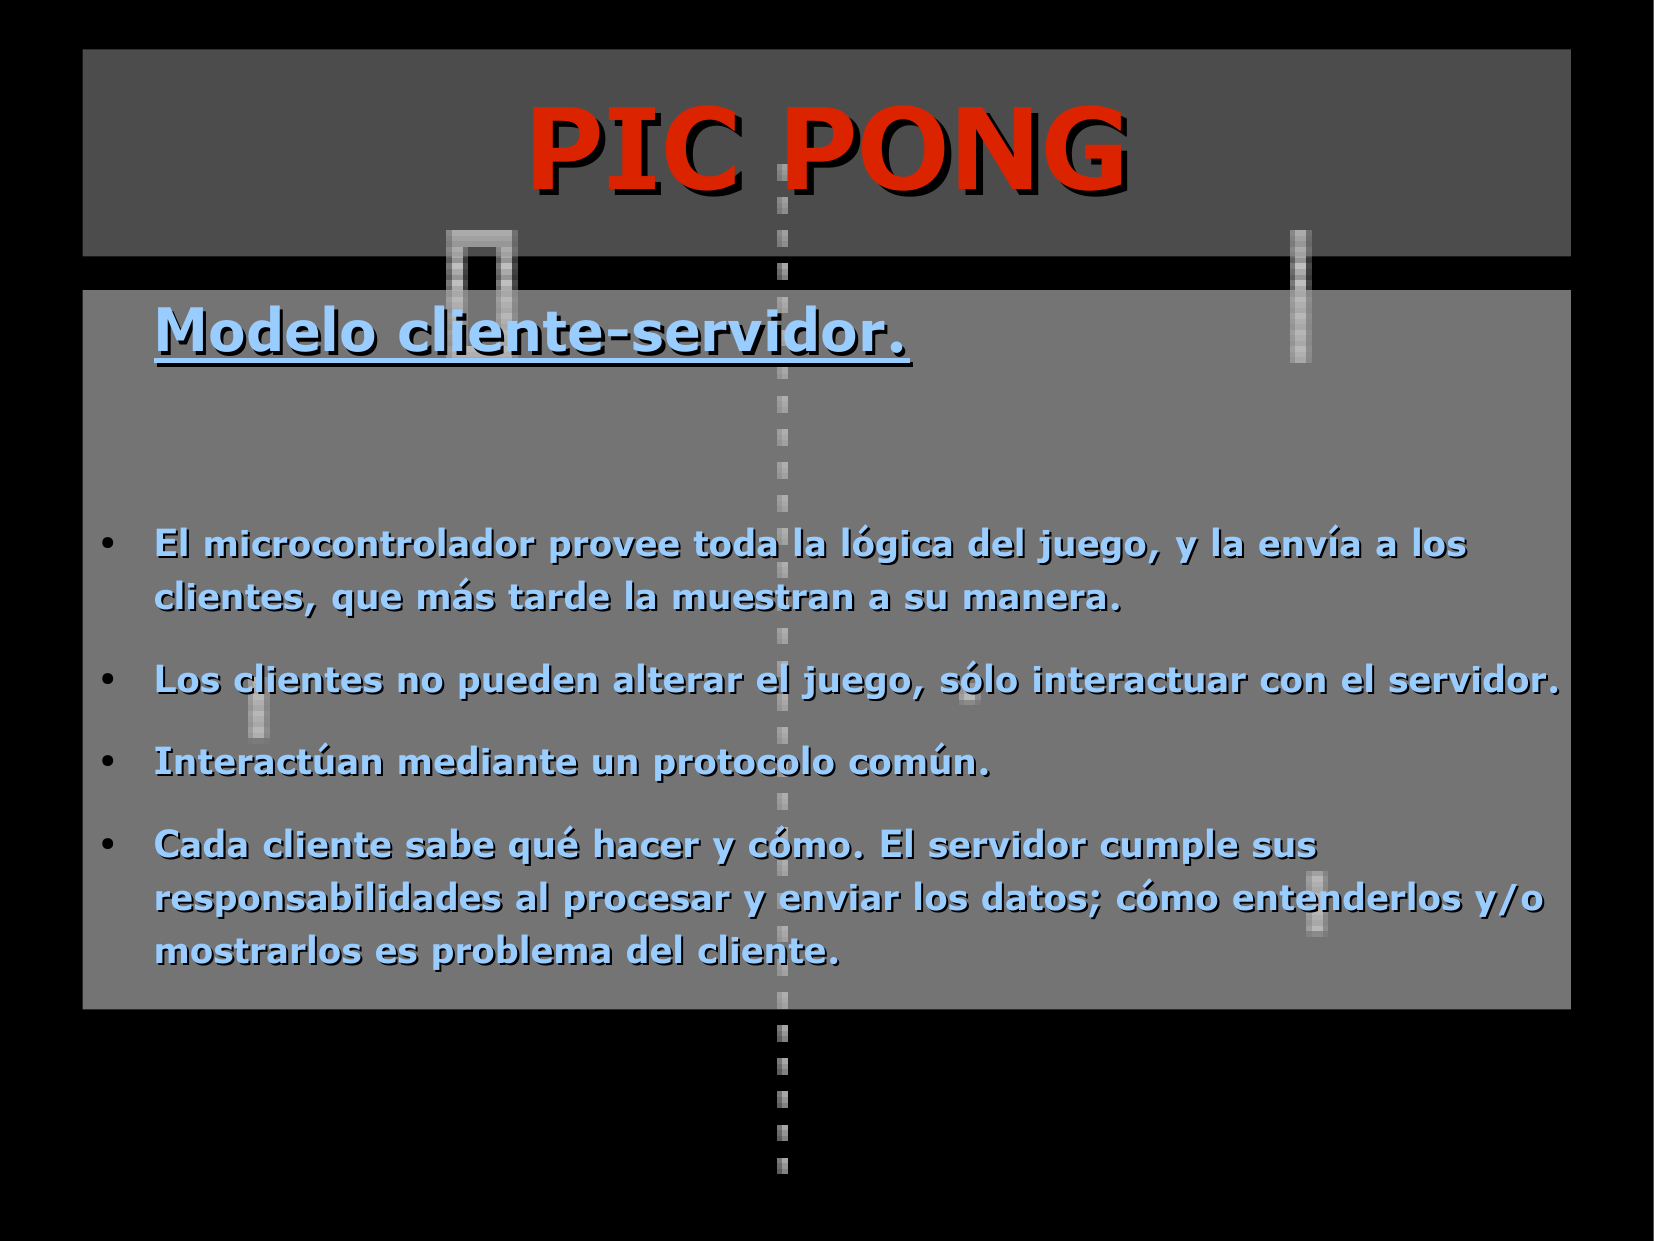

# PIC PONG
Modelo cliente-servidor.
El microcontrolador provee toda la lógica del juego, y la envía a los clientes, que más tarde la muestran a su manera.
Los clientes no pueden alterar el juego, sólo interactuar con el servidor.
Interactúan mediante un protocolo común.
Cada cliente sabe qué hacer y cómo. El servidor cumple sus responsabilidades al procesar y enviar los datos; cómo entenderlos y/o mostrarlos es problema del cliente.